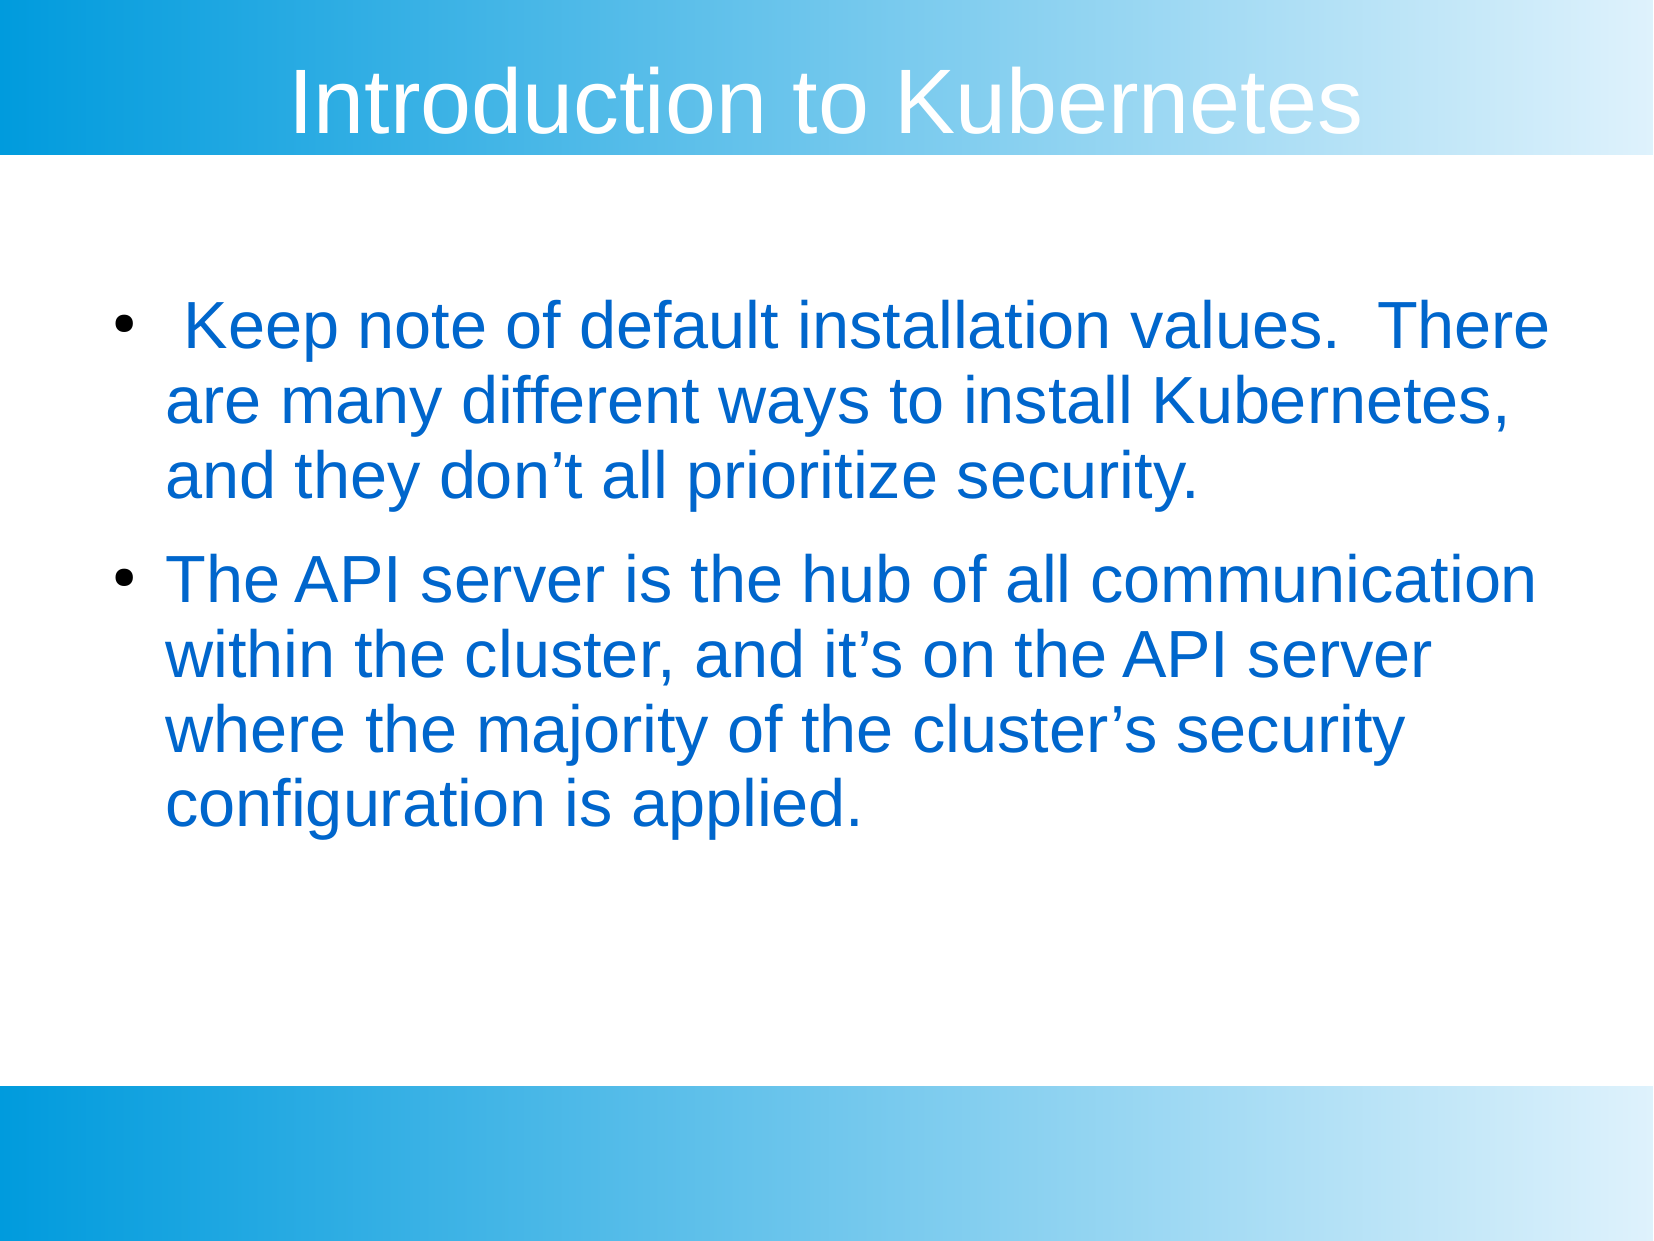

# Introduction to Kubernetes
 Keep note of default installation values. There are many different ways to install Kubernetes, and they don’t all prioritize security.
The API server is the hub of all communication within the cluster, and it’s on the API server where the majority of the cluster’s security configuration is applied.